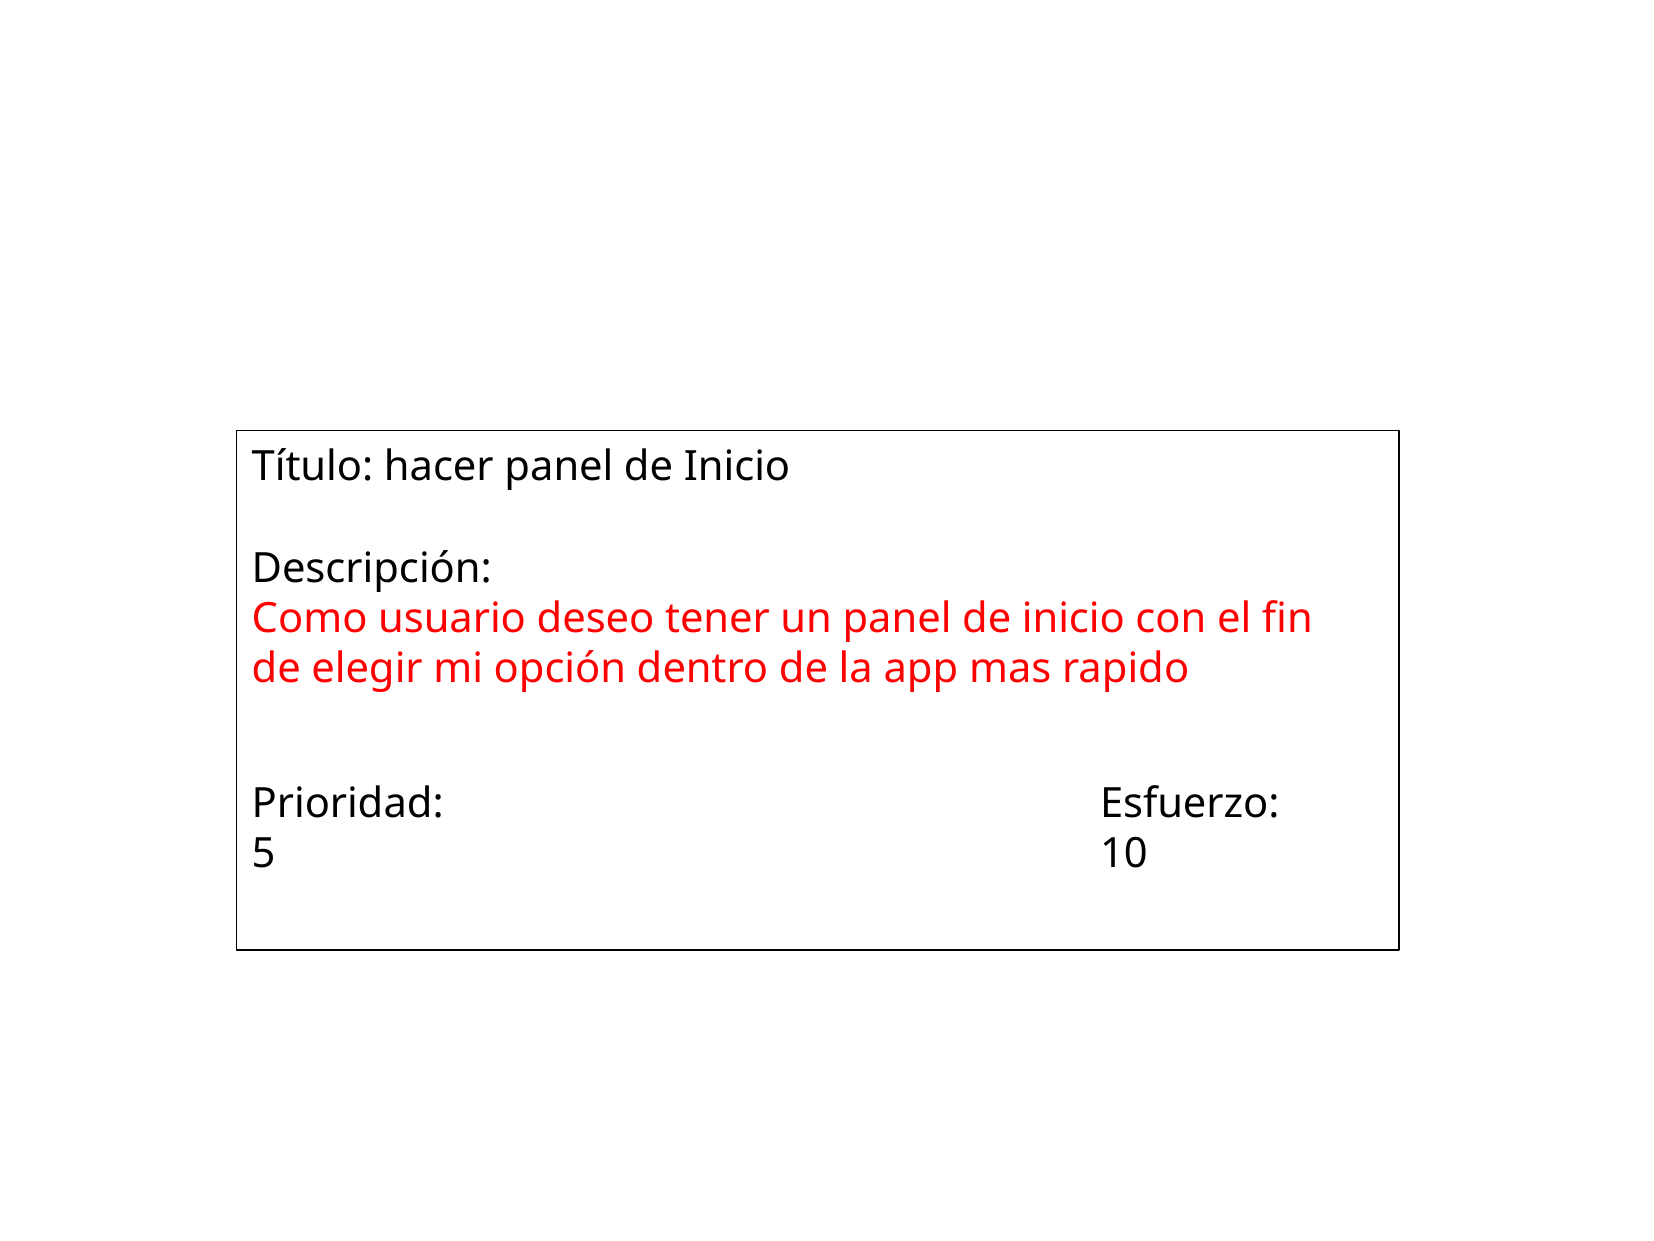

Título: hacer panel de Inicio
Descripción:
Como usuario deseo tener un panel de inicio con el fin de elegir mi opción dentro de la app mas rapido
Prioridad: 5
Esfuerzo: 10